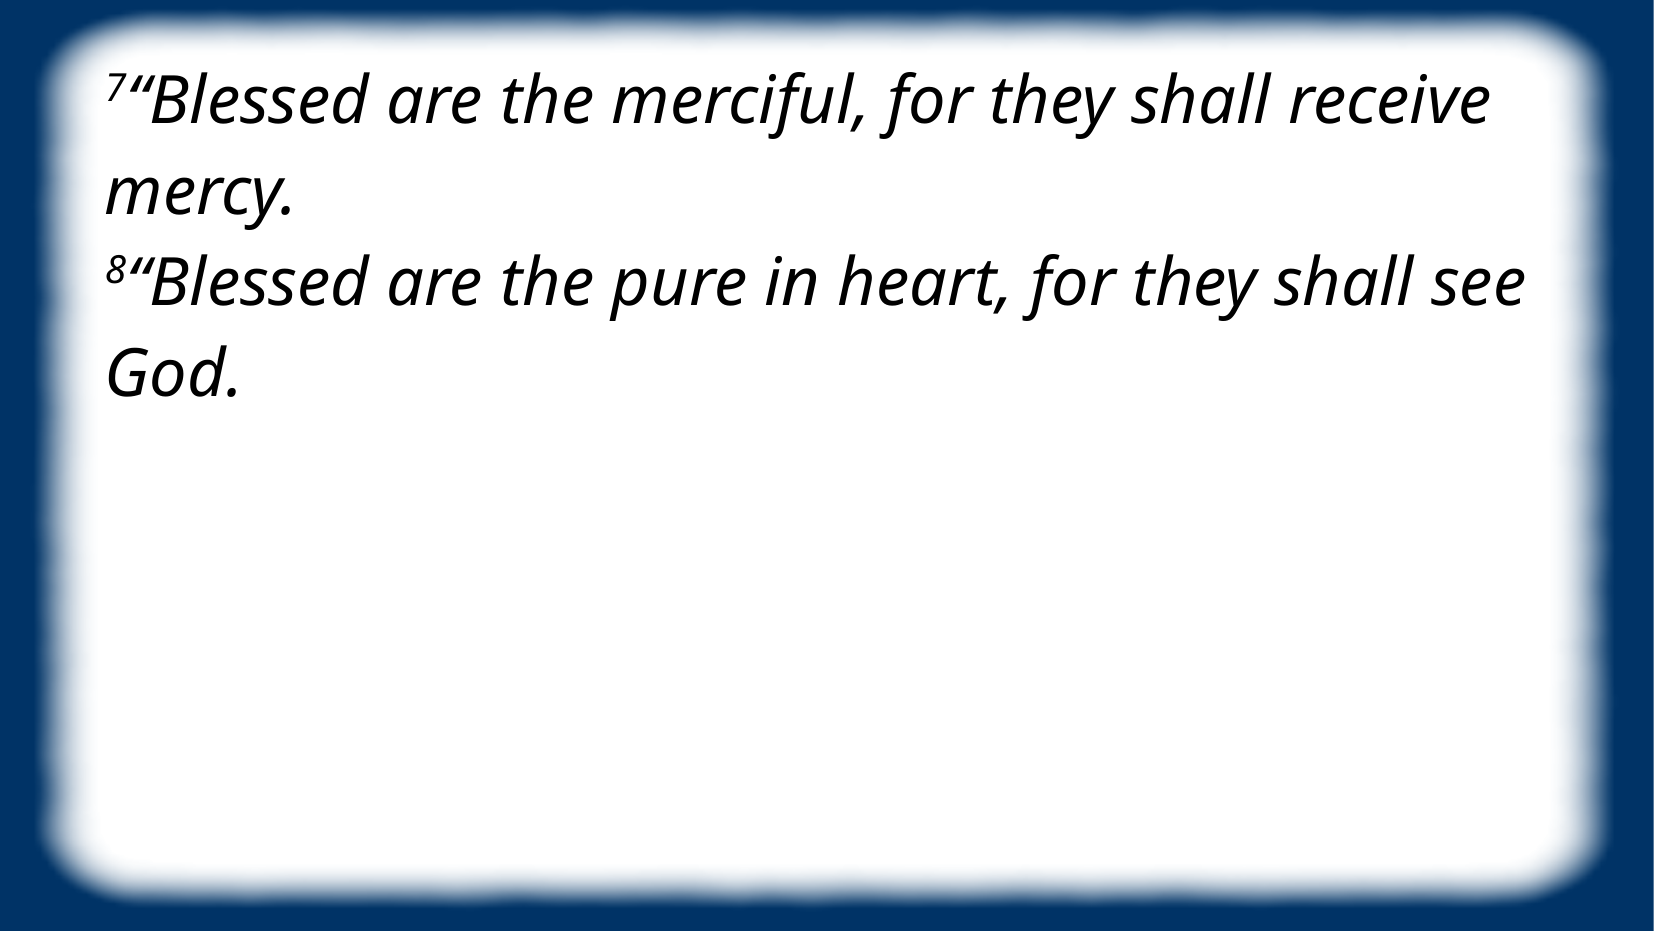

7“Blessed are the merciful, for they shall receive mercy.
8“Blessed are the pure in heart, for they shall see God.